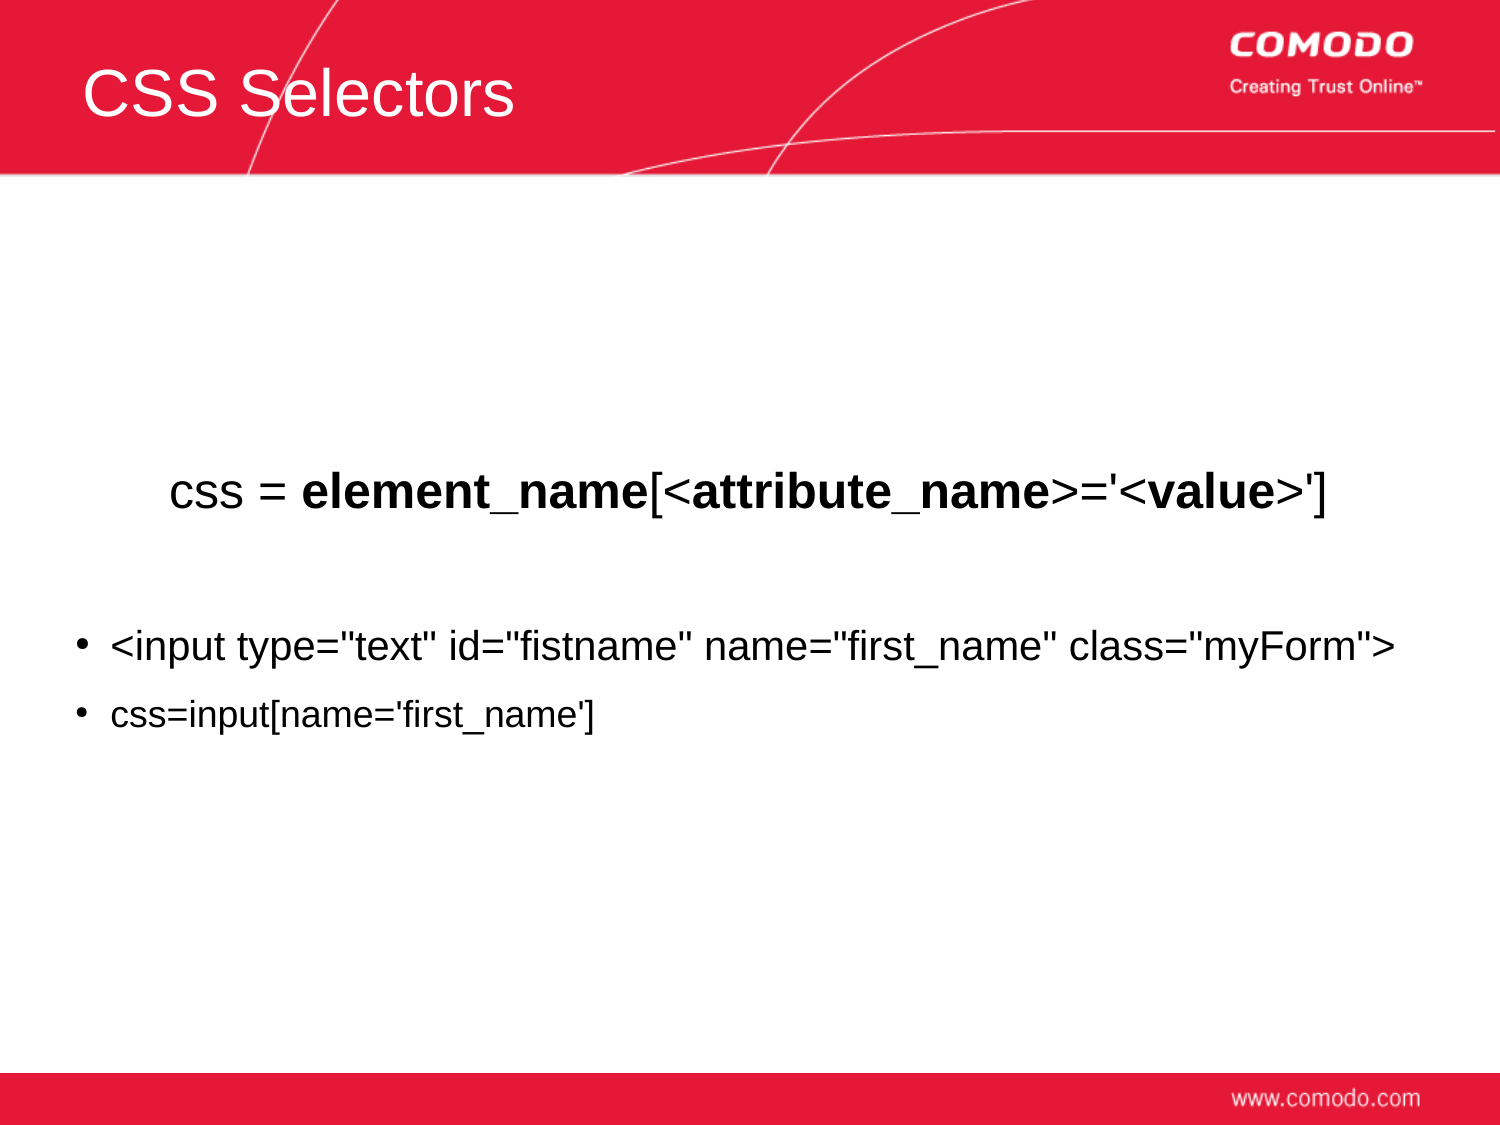

# CSS Selectors
css = element_name[<attribute_name>='<value>']
<input type="text" id="fistname" name="first_name" class="myForm">
css=input[name='first_name']